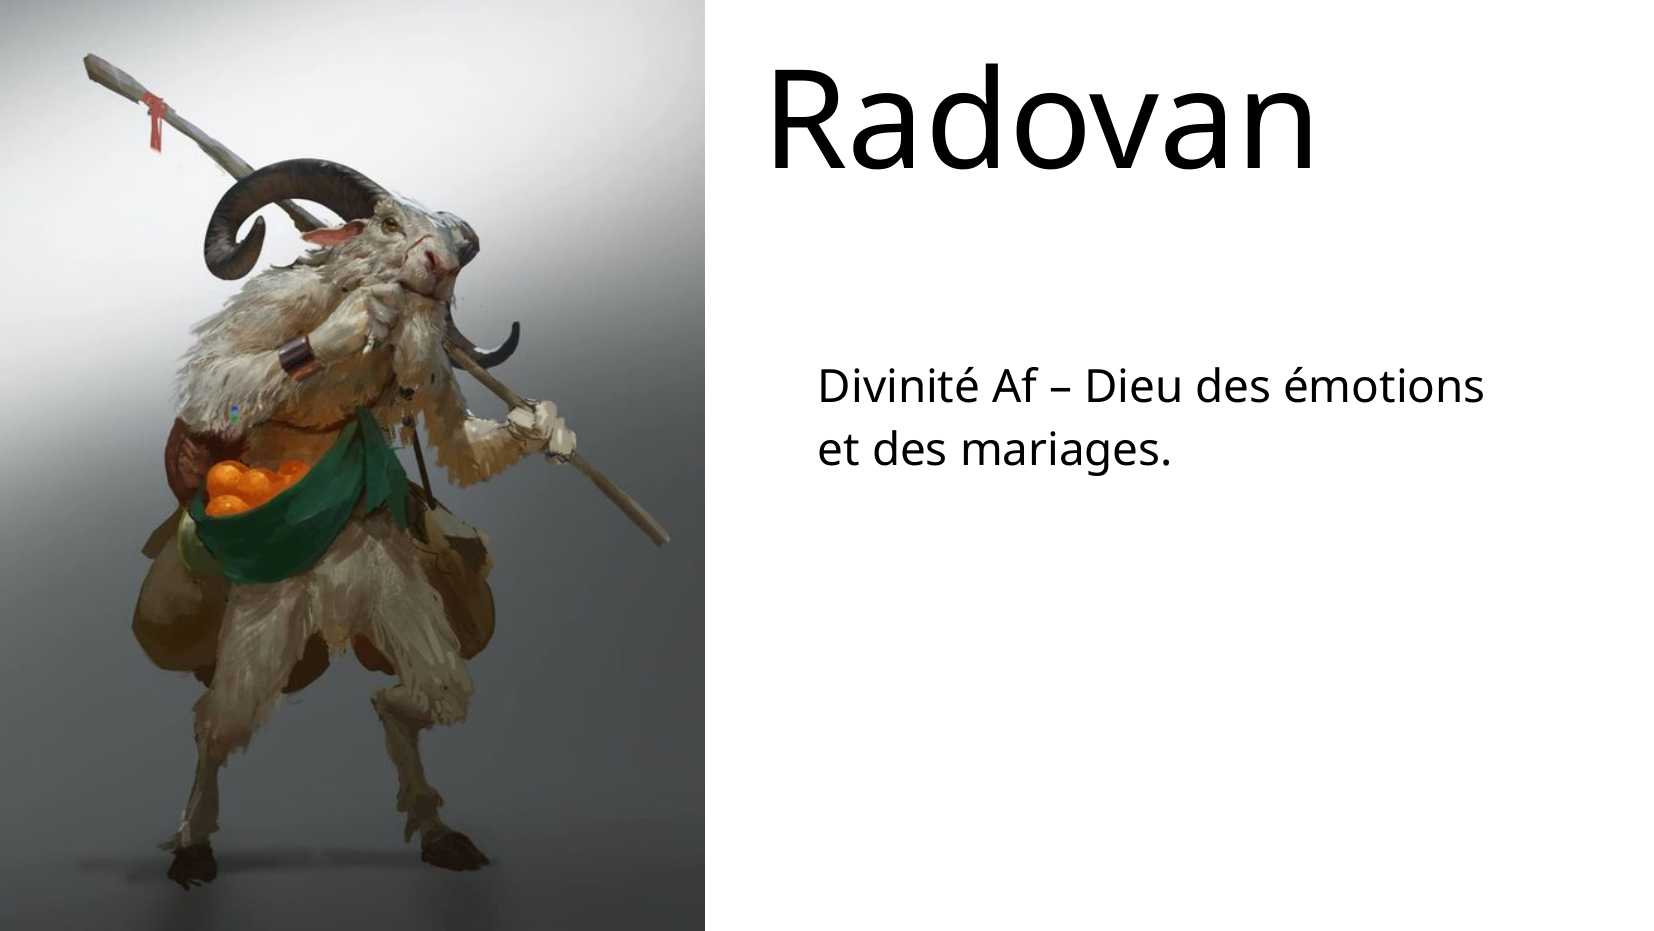

# Radovan
Divinité Af – Dieu des émotions et des mariages.